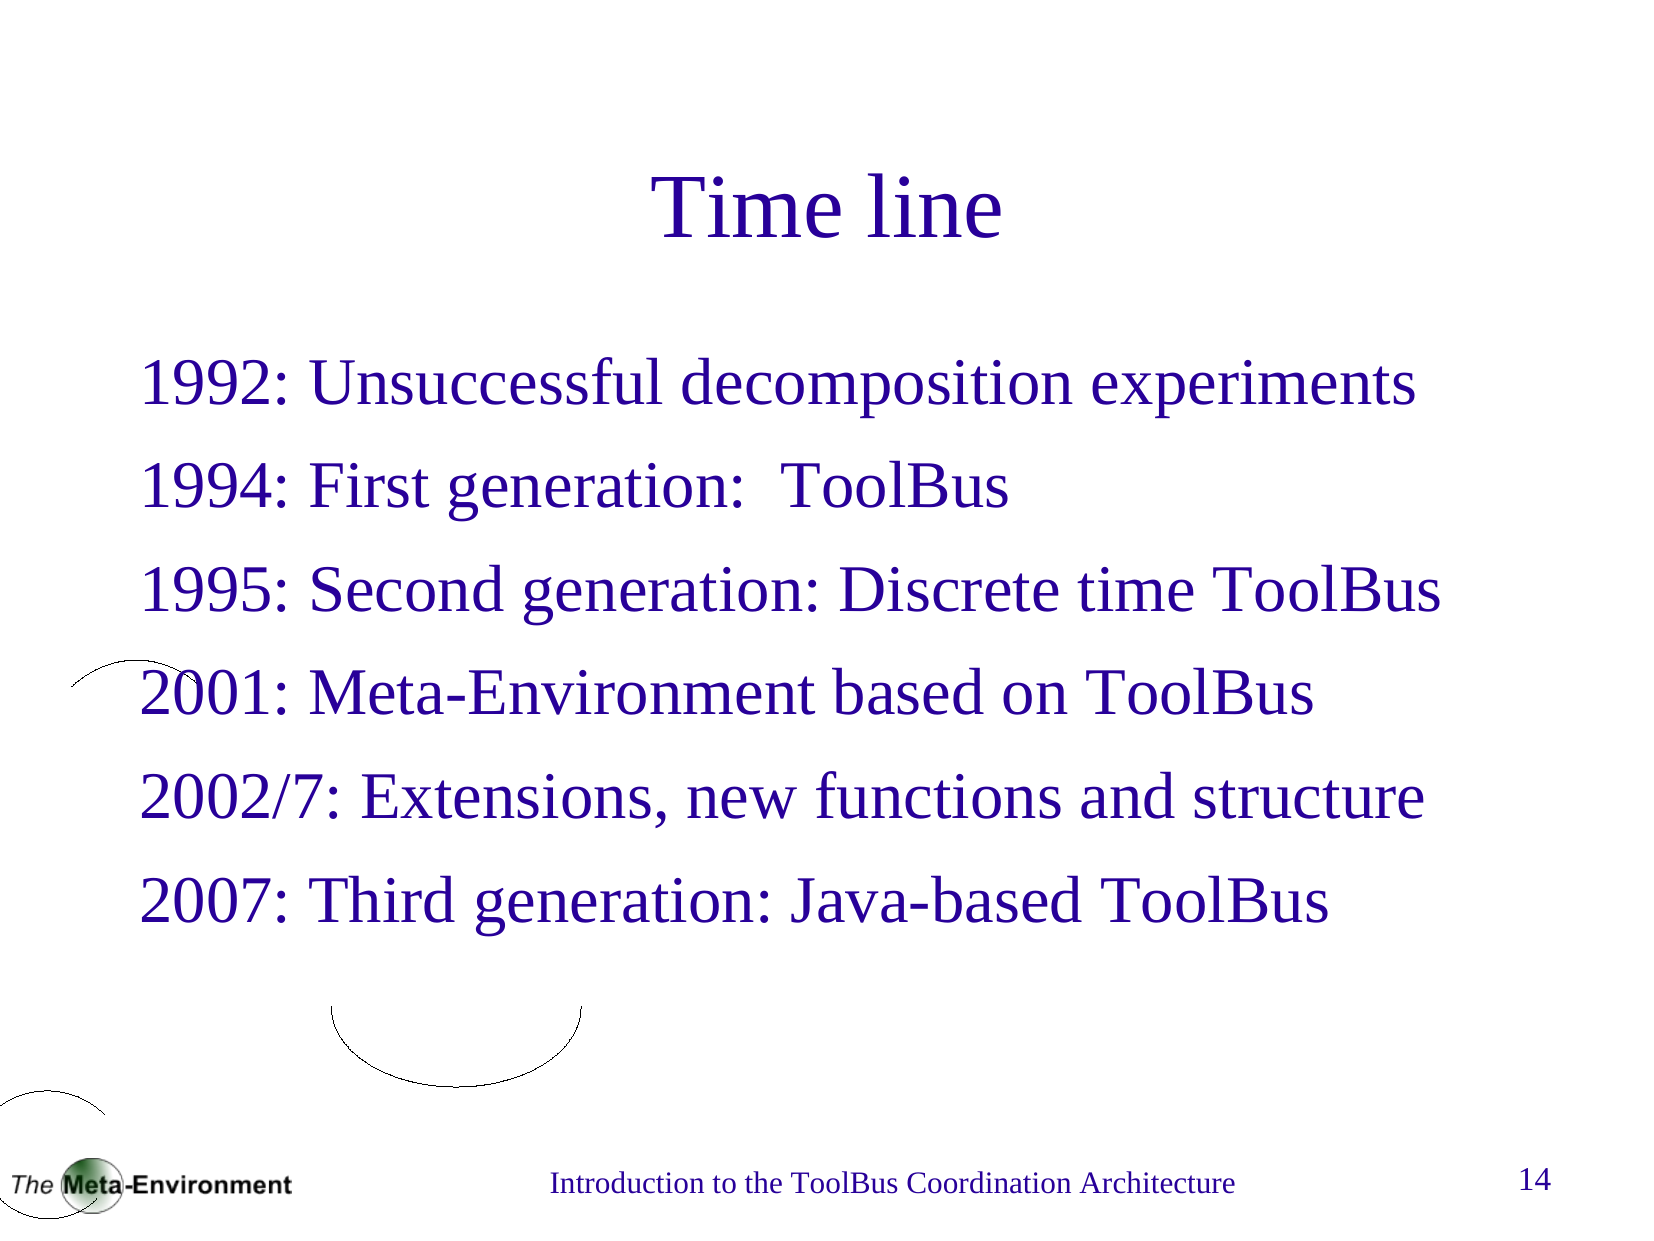

# Time line
1992: Unsuccessful decomposition experiments
1994: First generation: ToolBus
1995: Second generation: Discrete time ToolBus
2001: Meta-Environment based on ToolBus
2002/7: Extensions, new functions and structure
2007: Third generation: Java-based ToolBus